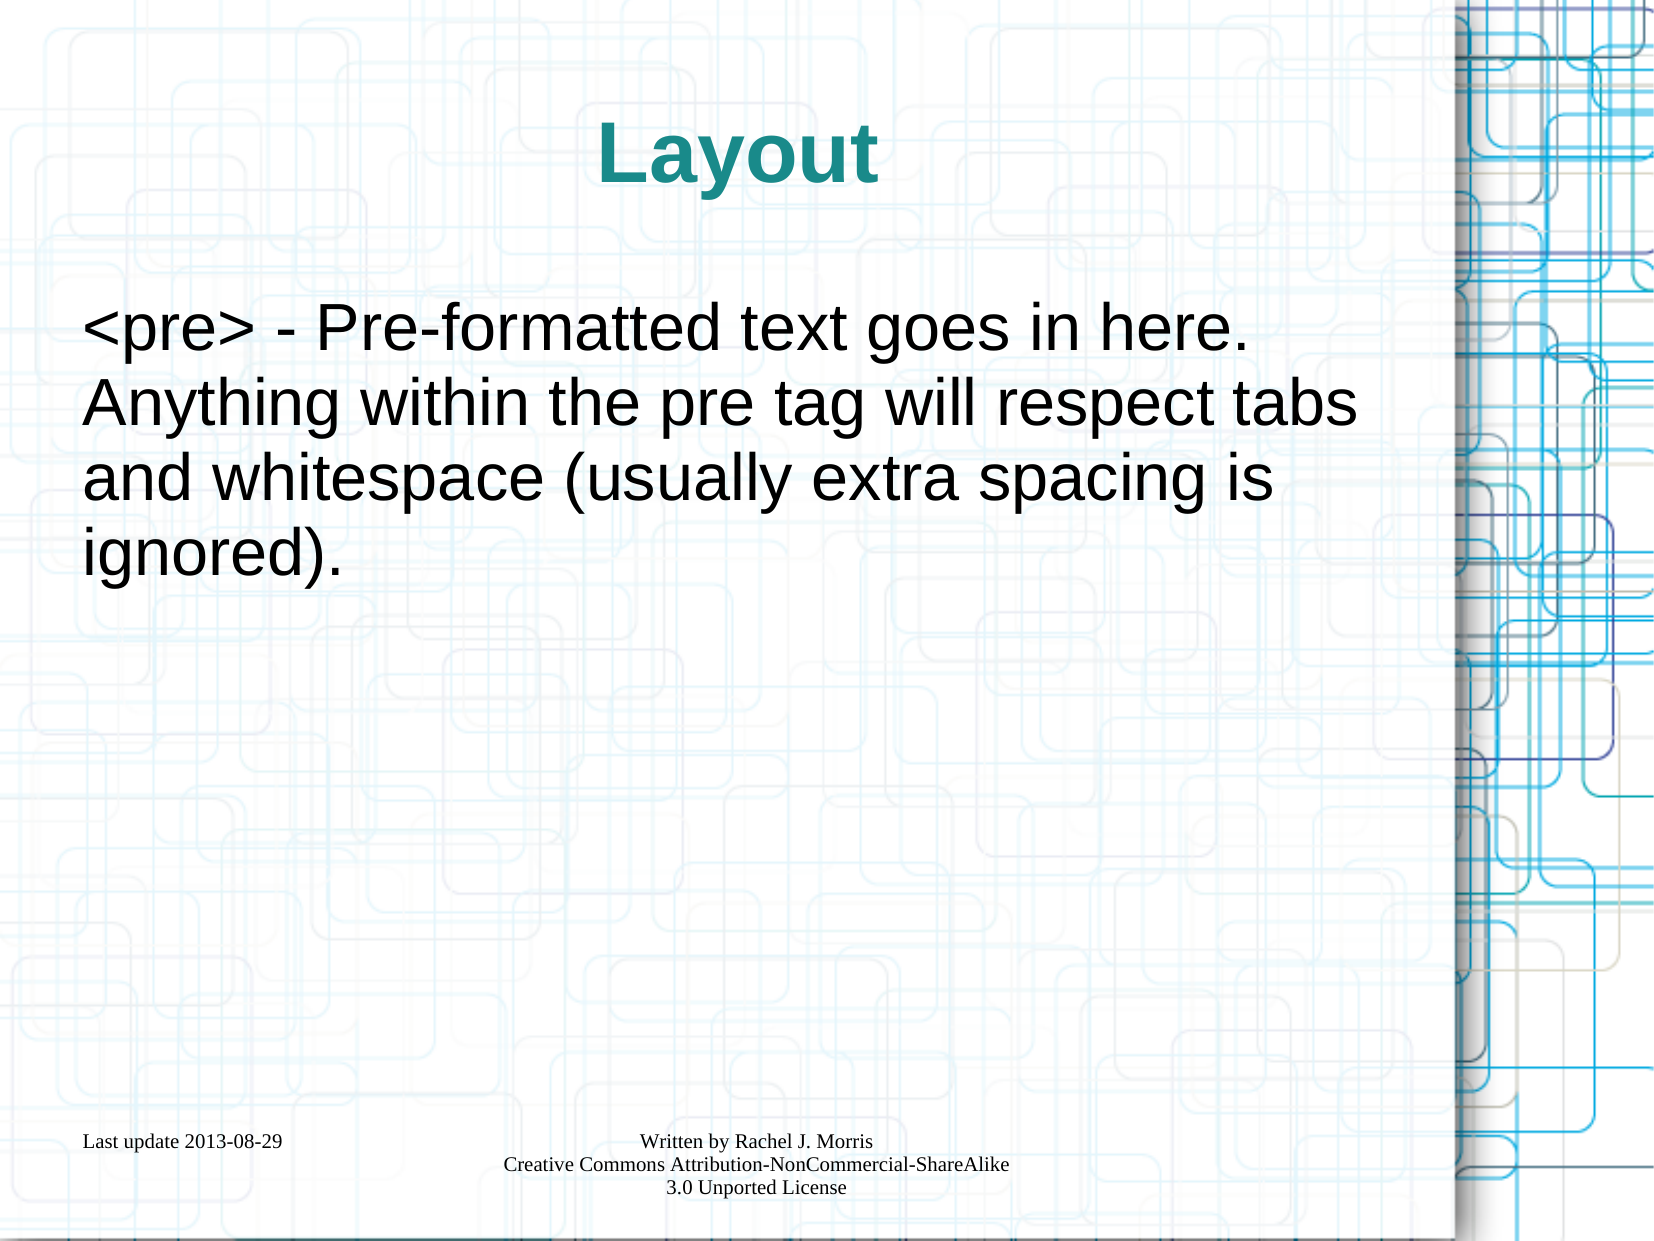

# Layout
<pre> - Pre-formatted text goes in here. Anything within the pre tag will respect tabs and whitespace (usually extra spacing is ignored).